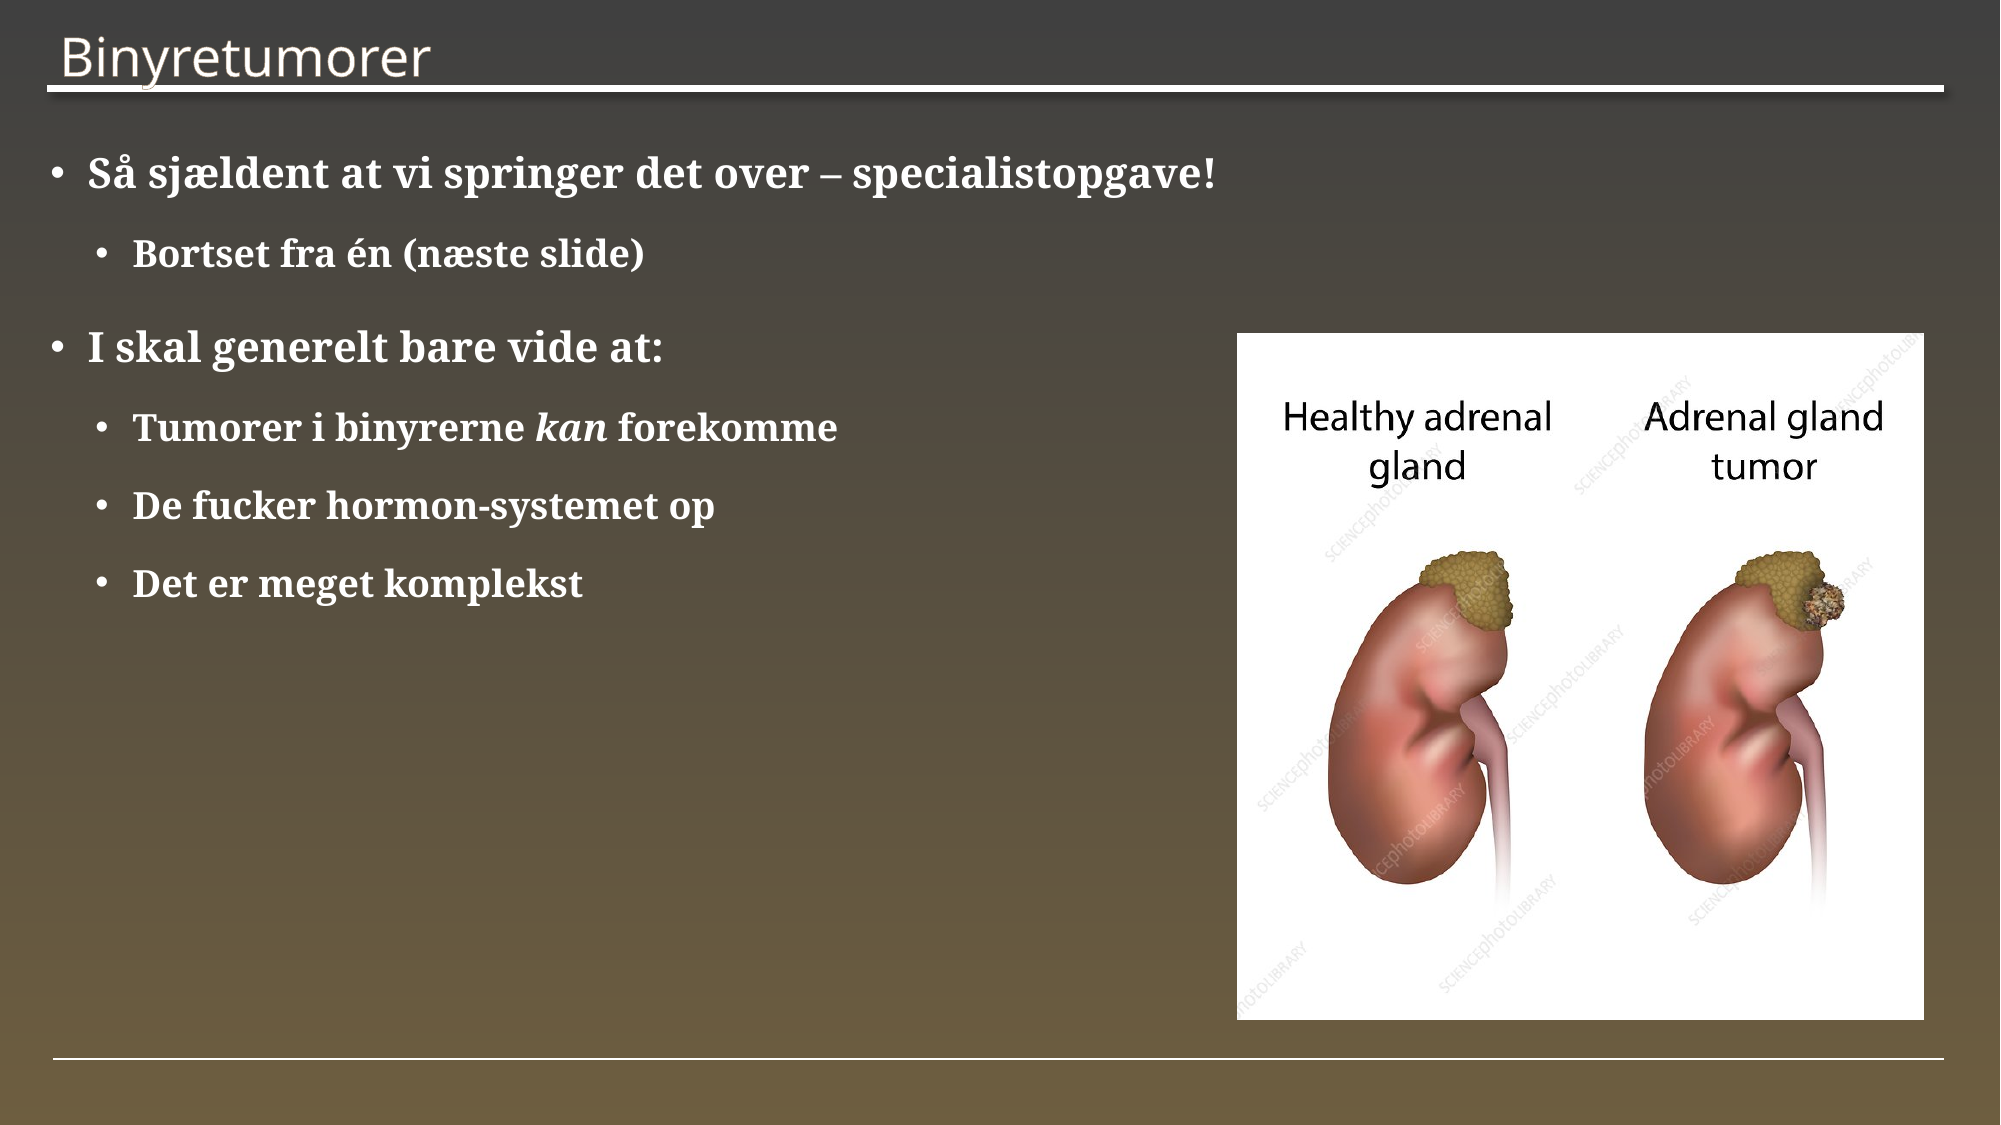

# Binyretumorer
Så sjældent at vi springer det over – specialistopgave!
Bortset fra én (næste slide)
I skal generelt bare vide at:
Tumorer i binyrerne kan forekomme
De fucker hormon-systemet op
Det er meget komplekst